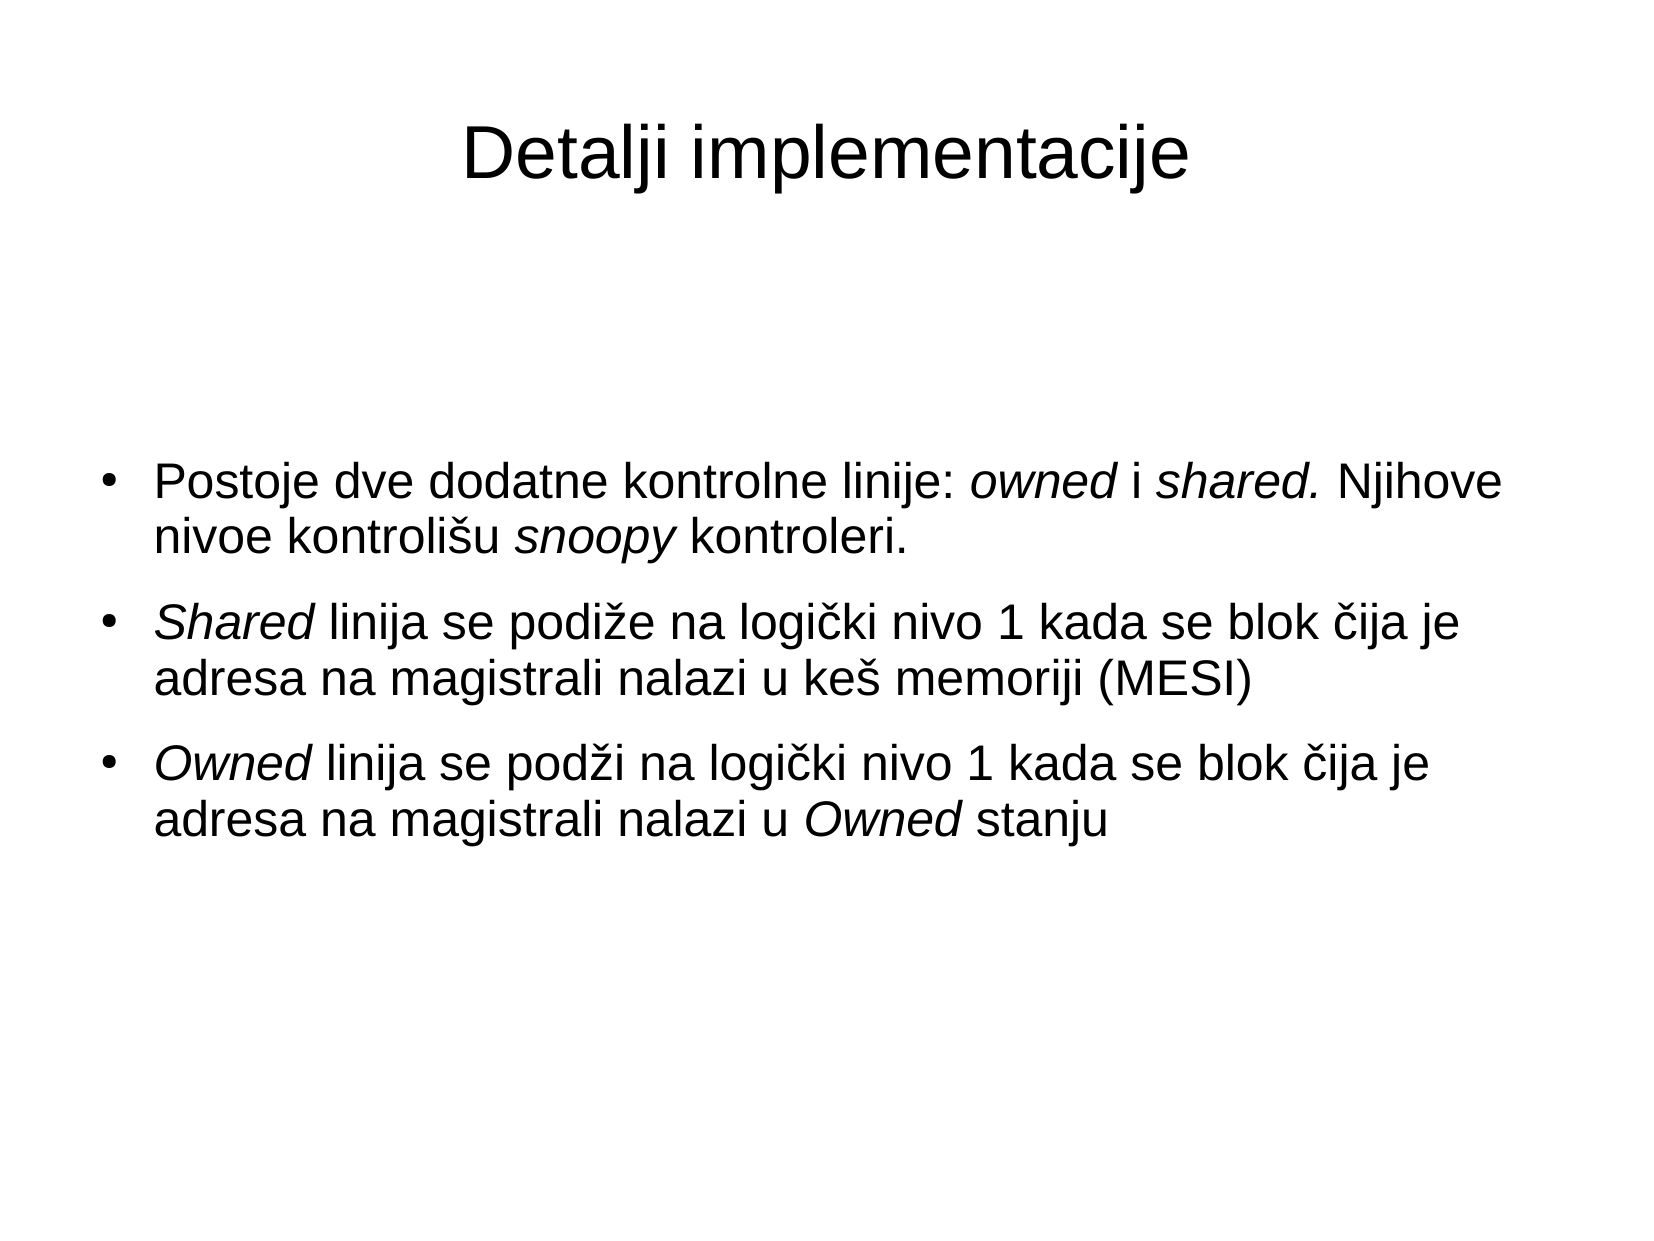

# Detalji implementacije
Postoje dve dodatne kontrolne linije: owned i shared. Njihove nivoe kontrolišu snoopy kontroleri.
Shared linija se podiže na logički nivo 1 kada se blok čija je adresa na magistrali nalazi u keš memoriji (MESI)
Owned linija se podži na logički nivo 1 kada se blok čija je adresa na magistrali nalazi u Owned stanju